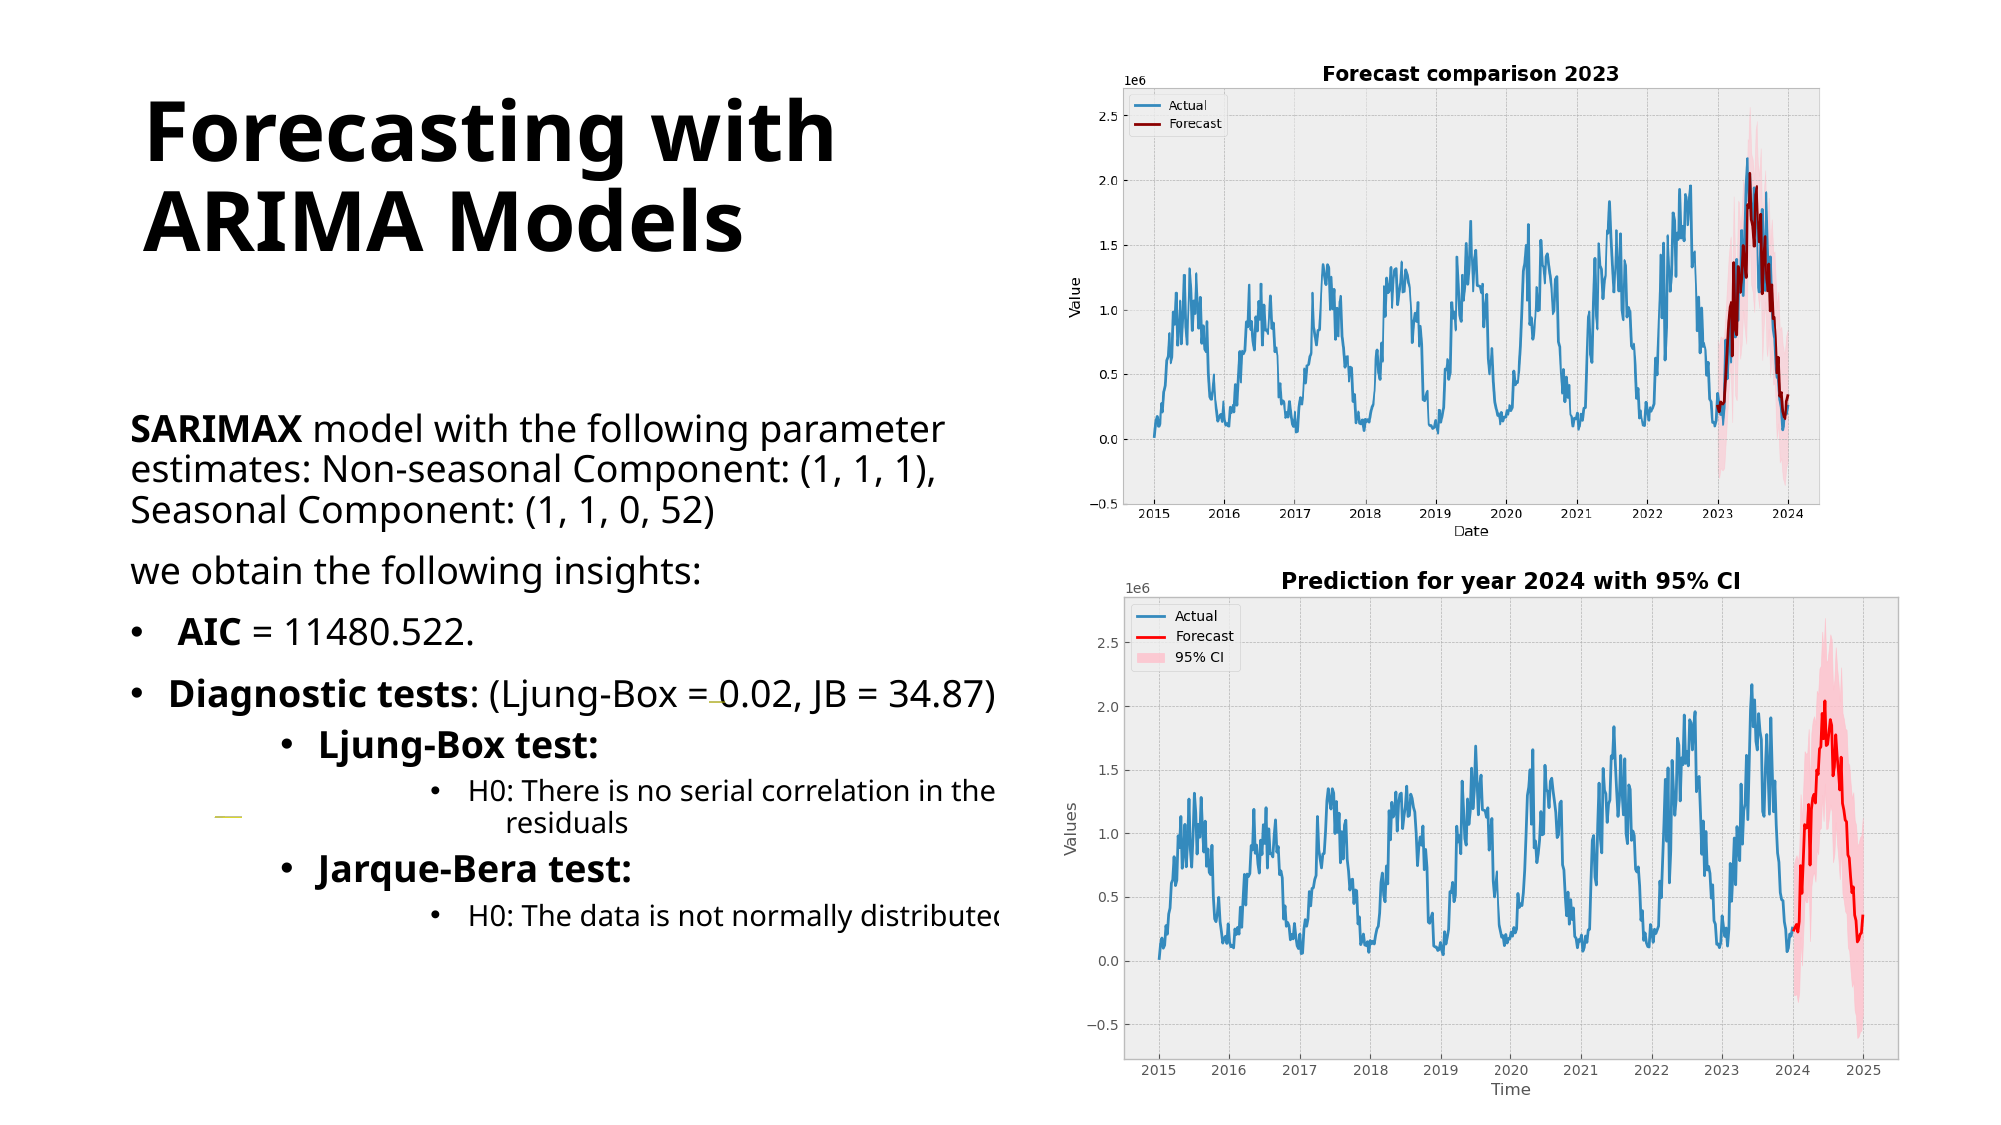

# Forecasting with ARIMA Models
SARIMAX model with the following parameter estimates: Non-seasonal Component: (1, 1, 1), Seasonal Component: (1, 1, 0, 52)
we obtain the following insights:
 AIC = 11480.522.
Diagnostic tests: (Ljung-Box = 0.02, JB = 34.87)
Ljung-Box test:
H0: There is no serial correlation in the residuals
Jarque-Bera test:
H0: The data is not normally distributed